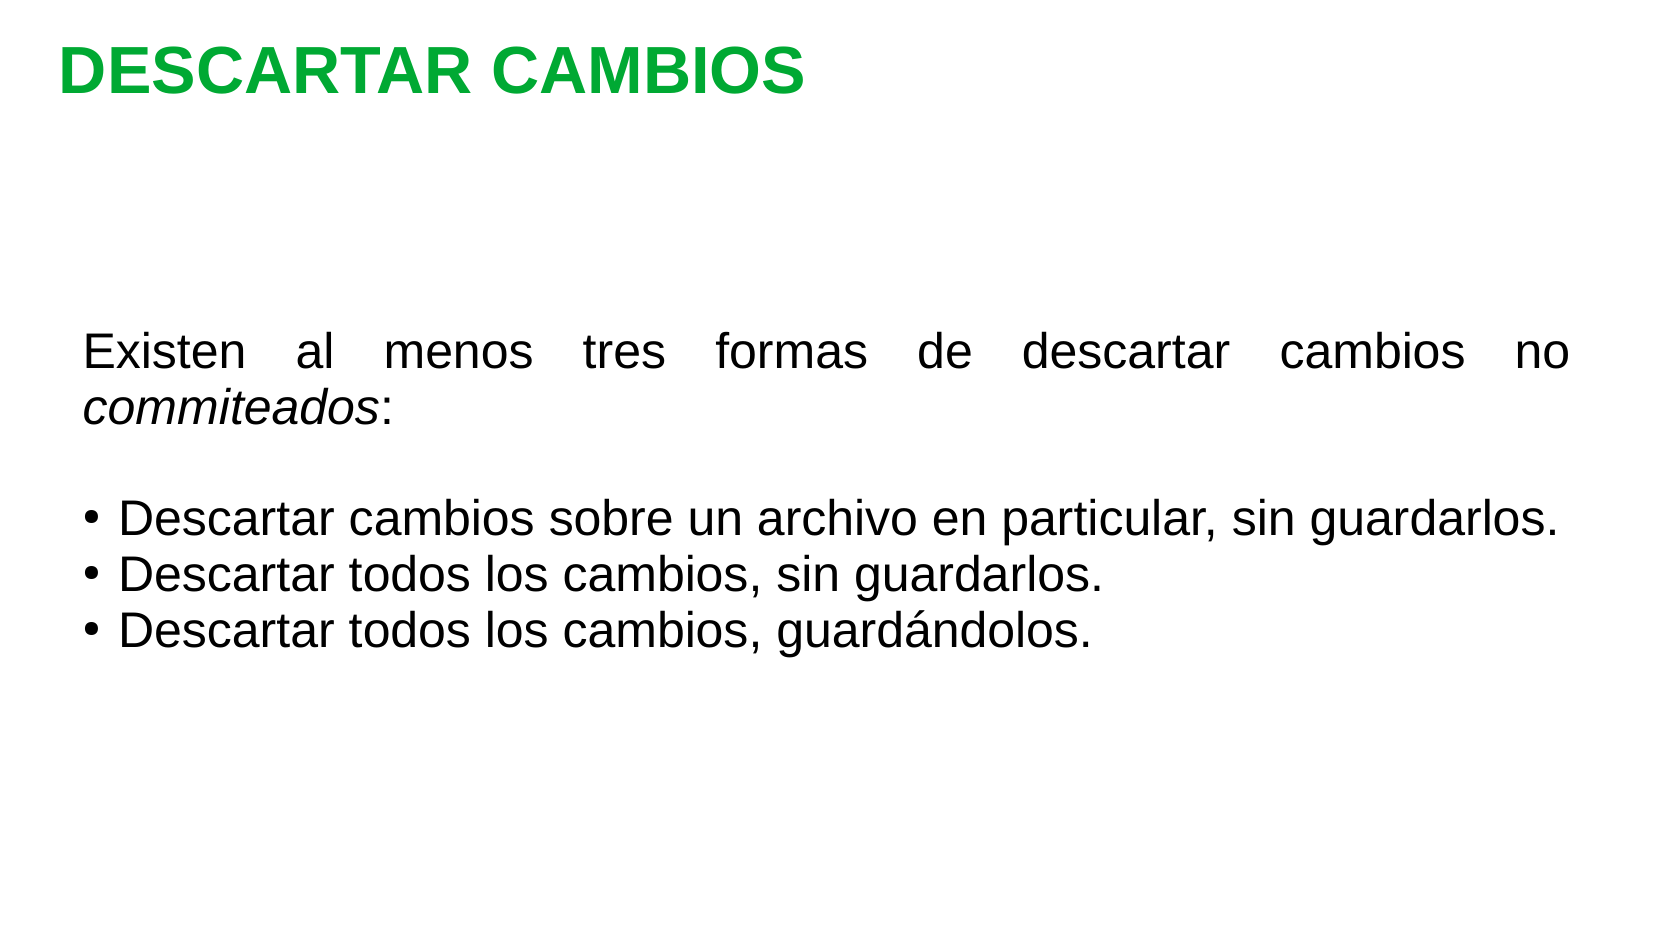

DESCARTAR CAMBIOS
# Existen al menos tres formas de descartar cambios no commiteados:
Descartar cambios sobre un archivo en particular, sin guardarlos.
Descartar todos los cambios, sin guardarlos.
Descartar todos los cambios, guardándolos.